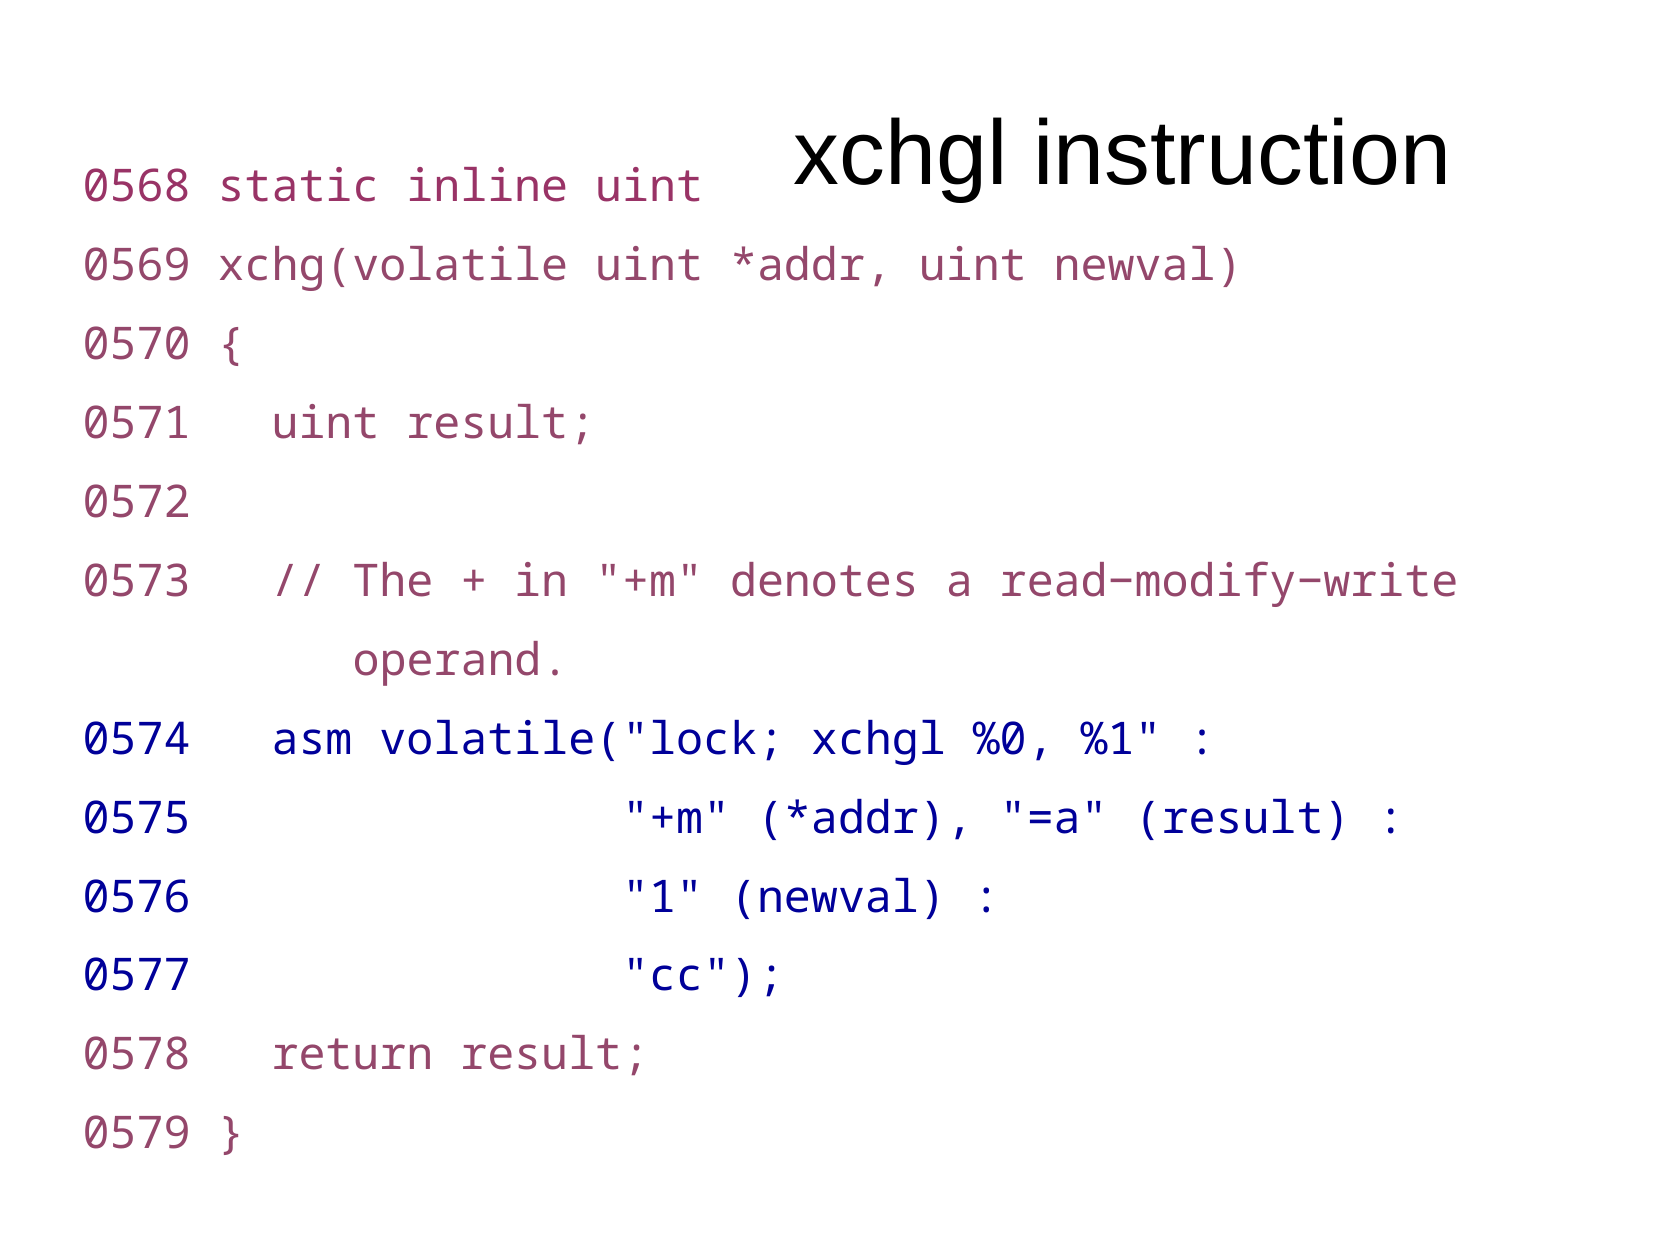

xchgl instruction
# 0568 static inline uint
0569 xchg(volatile uint *addr, uint newval)
0570 {
0571 uint result;
0572
0573 // The + in "+m" denotes a read−modify−write
 operand.
0574 asm volatile("lock; xchgl %0, %1" :
0575 "+m" (*addr), "=a" (result) :
0576 "1" (newval) :
0577 "cc");
0578 return result;
0579 }